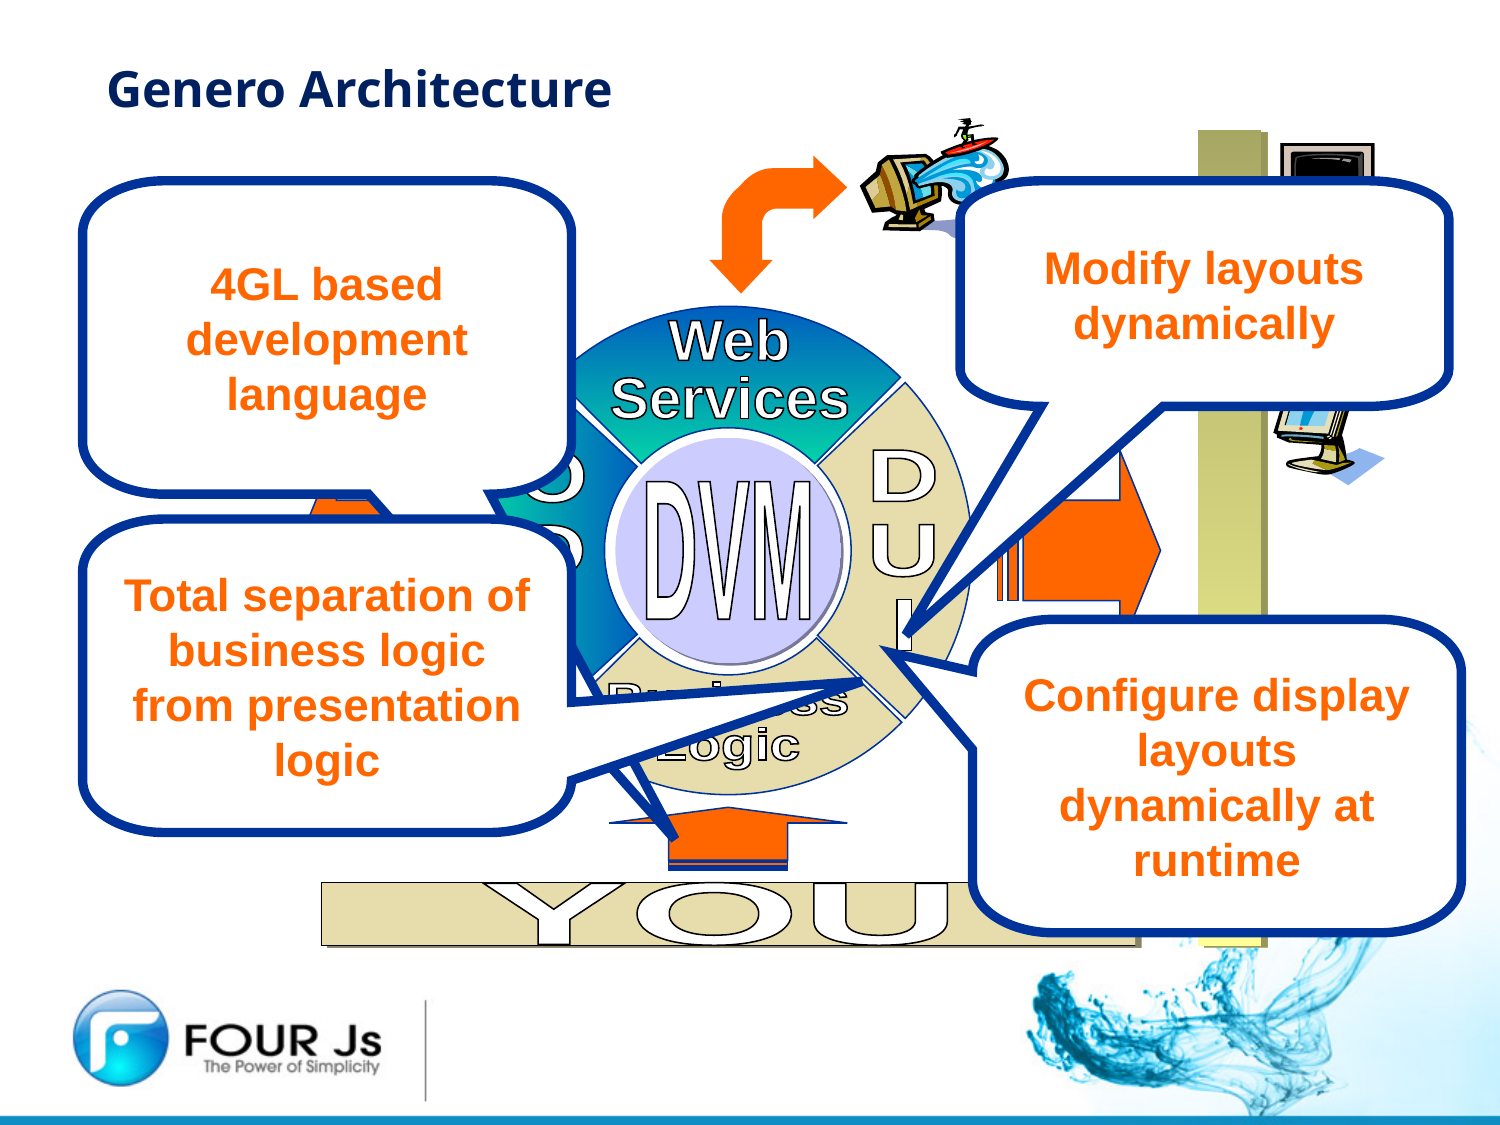

# Genero Architecture
4GL based development language
Modify layouts dynamically
W
I
N
D
O
W
S
Web
Services
O
D
I
D
U
I
DVM
Total separation of business logic from presentation logic
Configure display layouts dynamically at runtime
H
T
M
L
Business
Logic
W
M
L
YOU